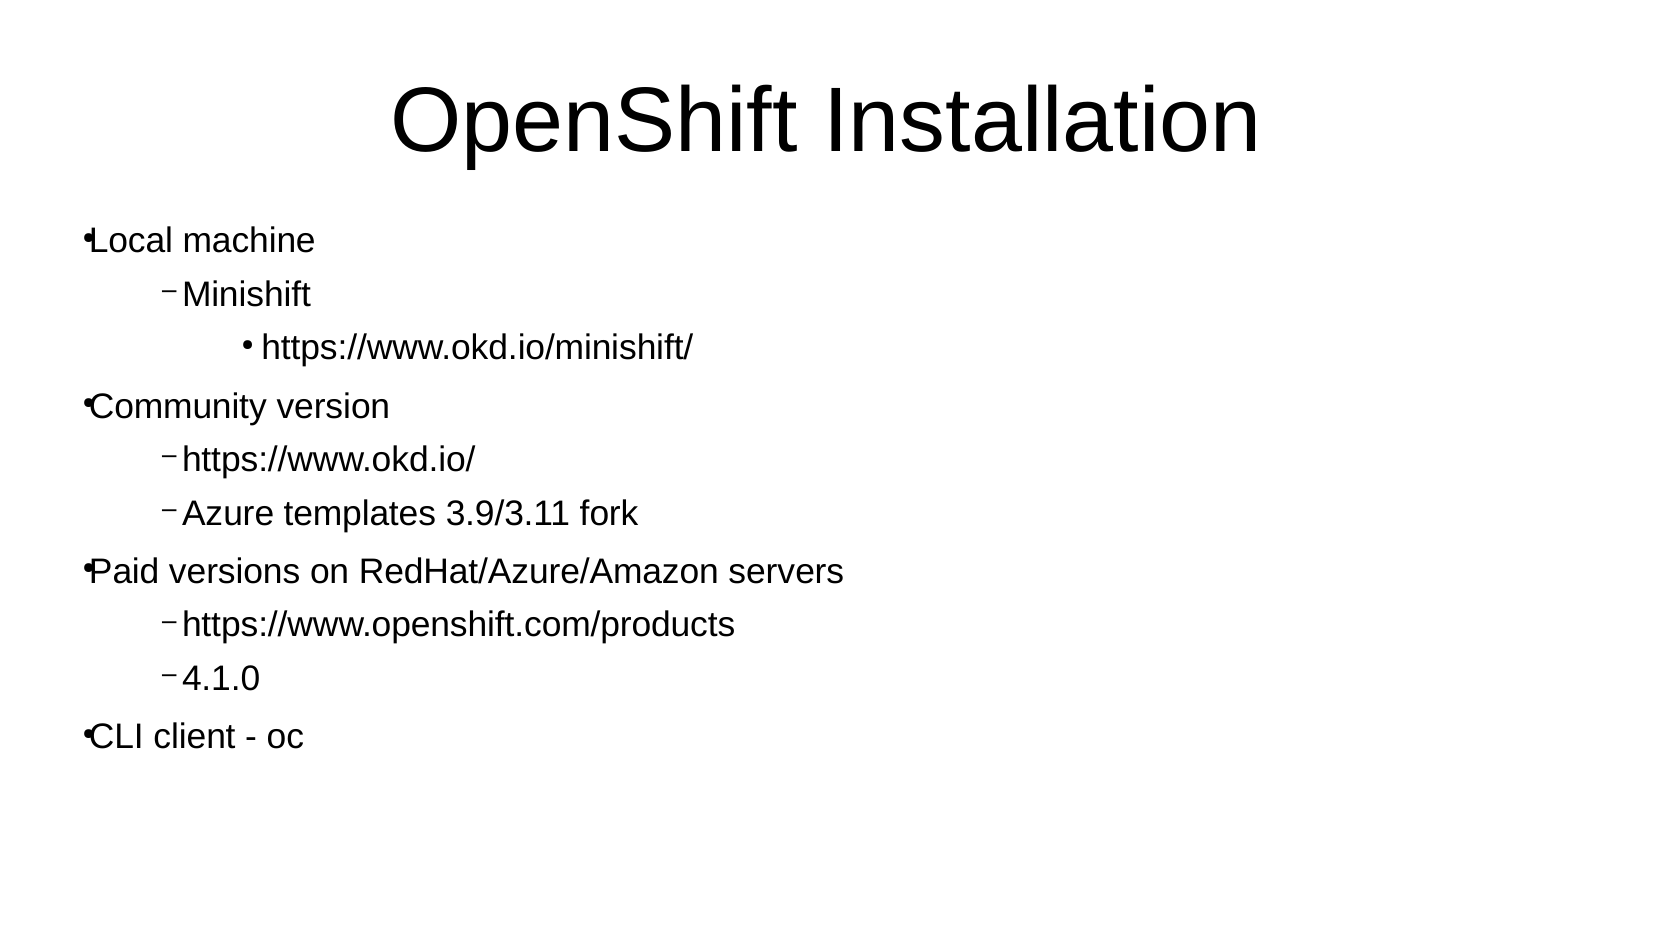

# OpenShift Installation
Local machine
Minishift
https://www.okd.io/minishift/
Community version
https://www.okd.io/
Azure templates 3.9/3.11 fork
Paid versions on RedHat/Azure/Amazon servers
https://www.openshift.com/products
4.1.0
CLI client - oc